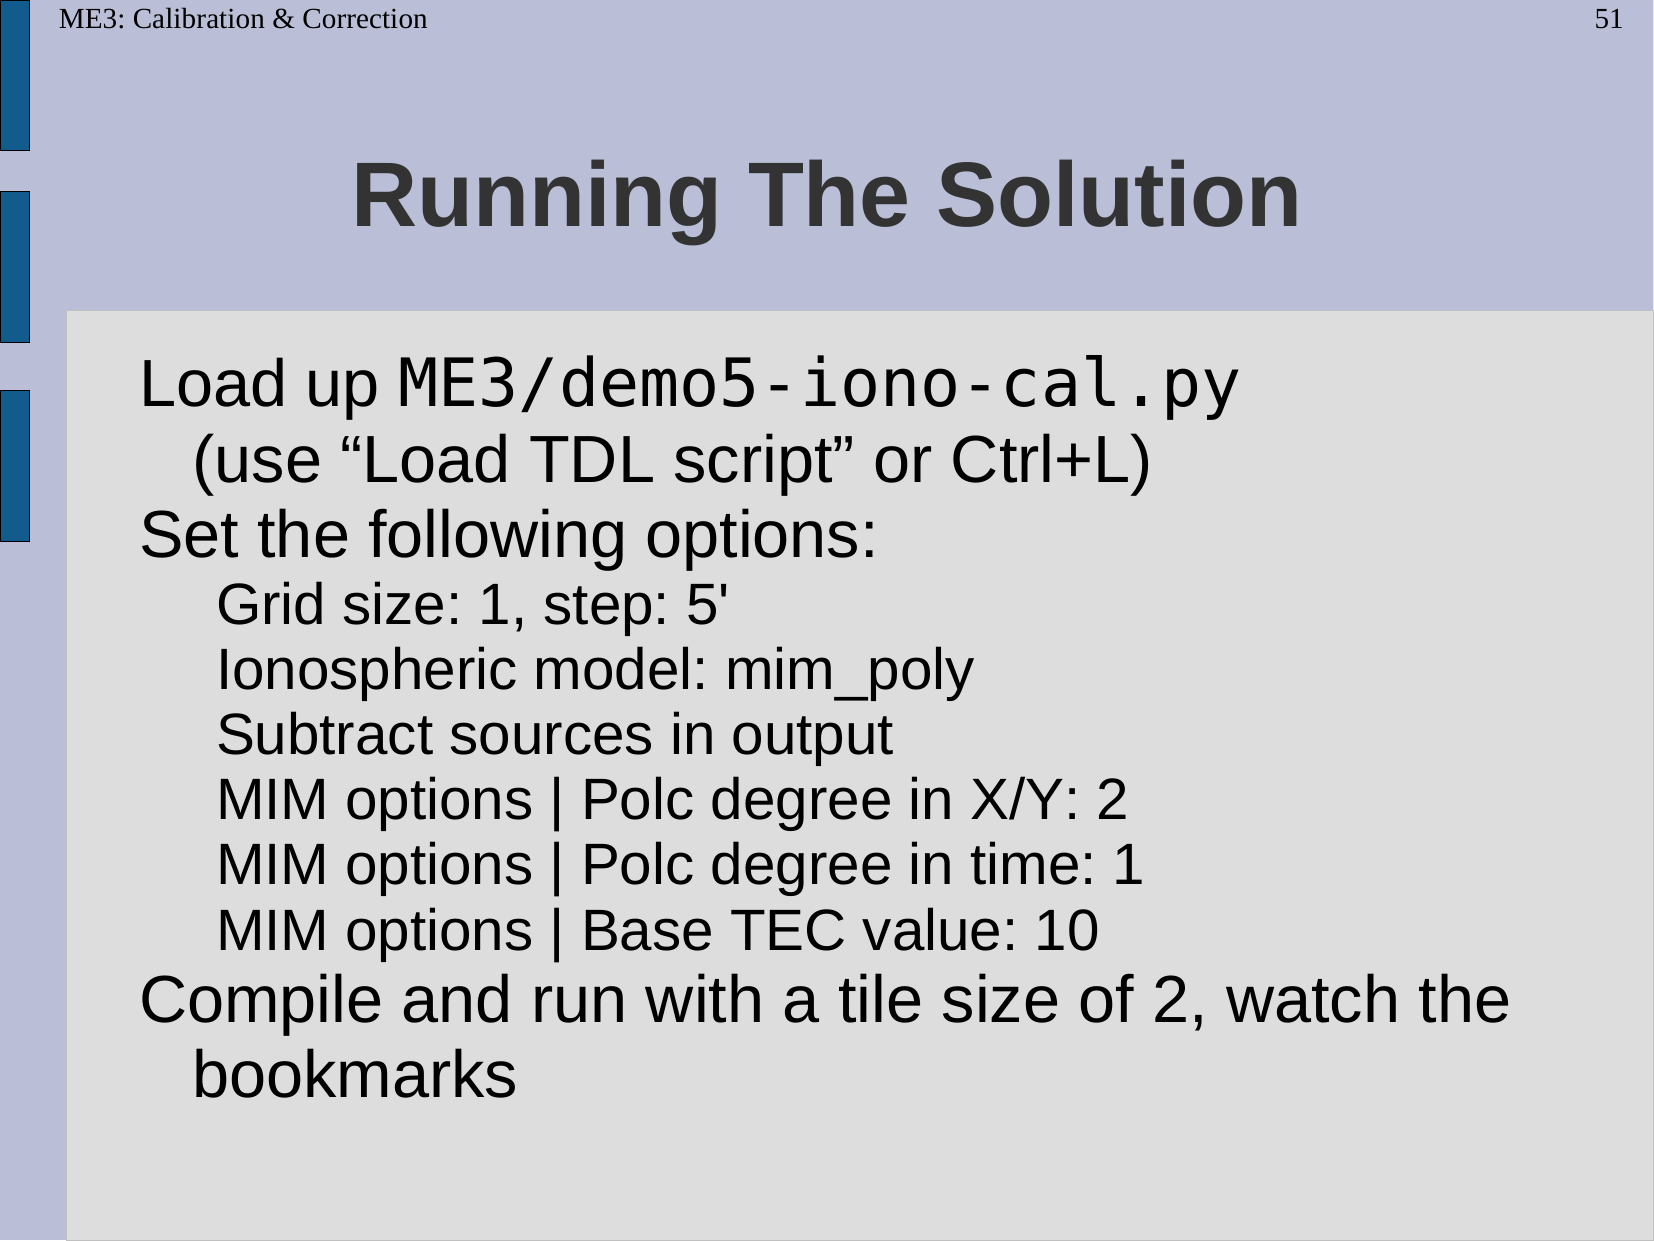

ME3: Calibration & Correction
51
# Running The Solution
Load up ME3/demo5-iono-cal.py
(use “Load TDL script” or Ctrl+L)
Set the following options:
Grid size: 1, step: 5'
Ionospheric model: mim_poly
Subtract sources in output
MIM options | Polc degree in X/Y: 2
MIM options | Polc degree in time: 1
MIM options | Base TEC value: 10
Compile and run with a tile size of 2, watch the bookmarks